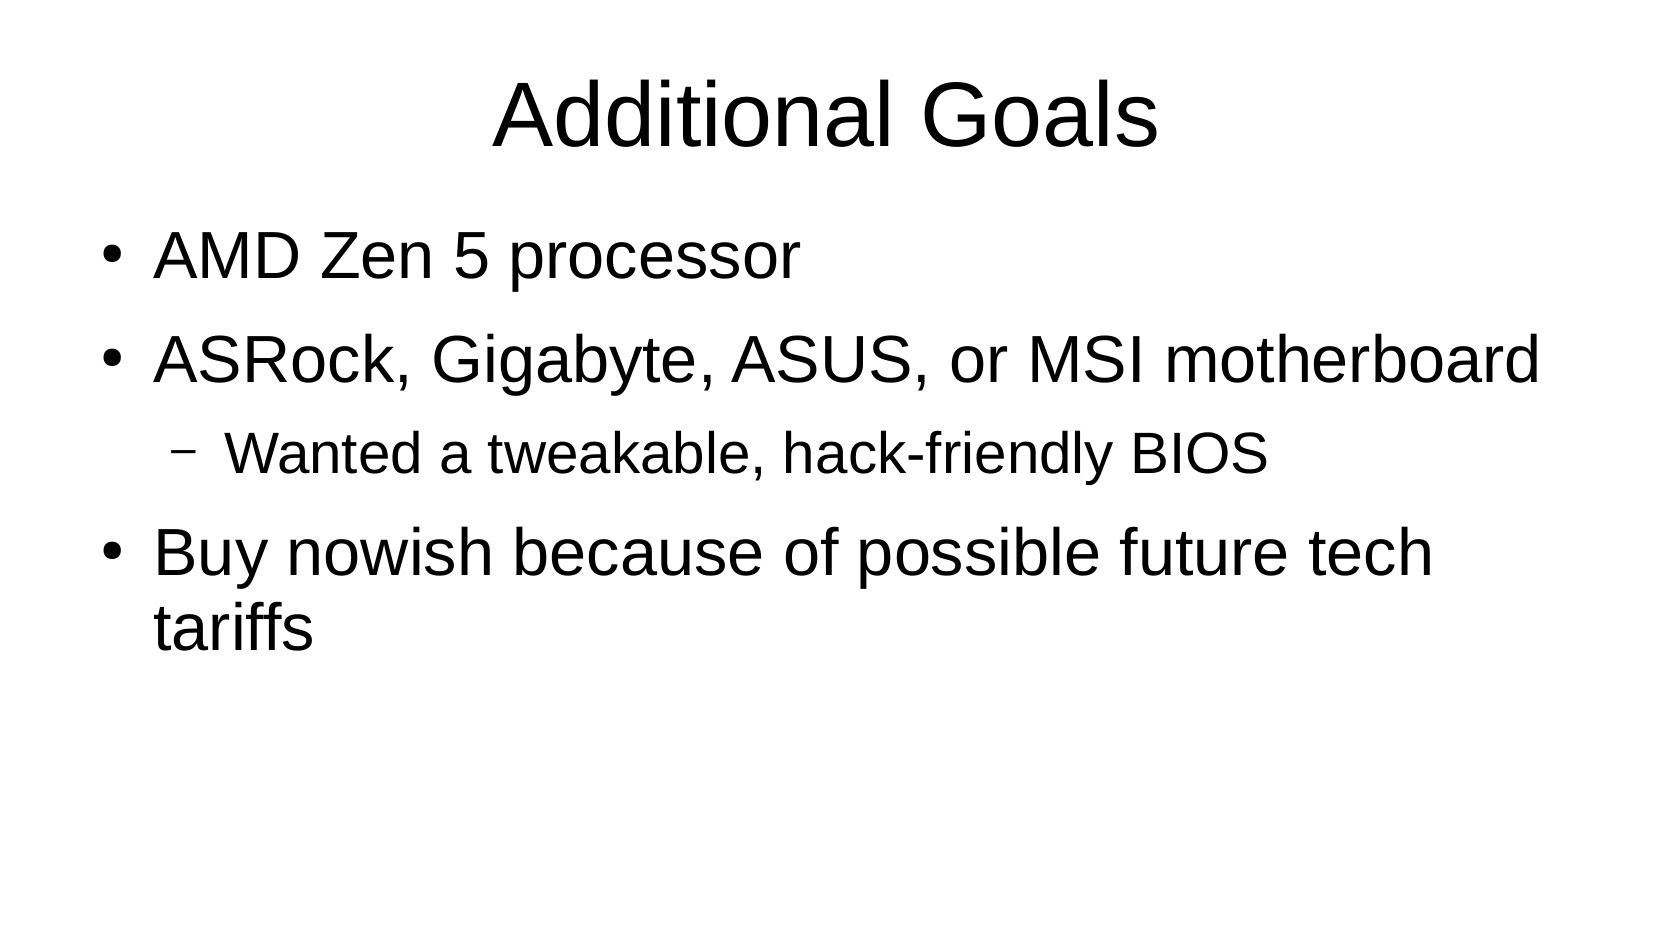

# Additional Goals
AMD Zen 5 processor
ASRock, Gigabyte, ASUS, or MSI motherboard
Wanted a tweakable, hack-friendly BIOS
Buy nowish because of possible future tech tariffs